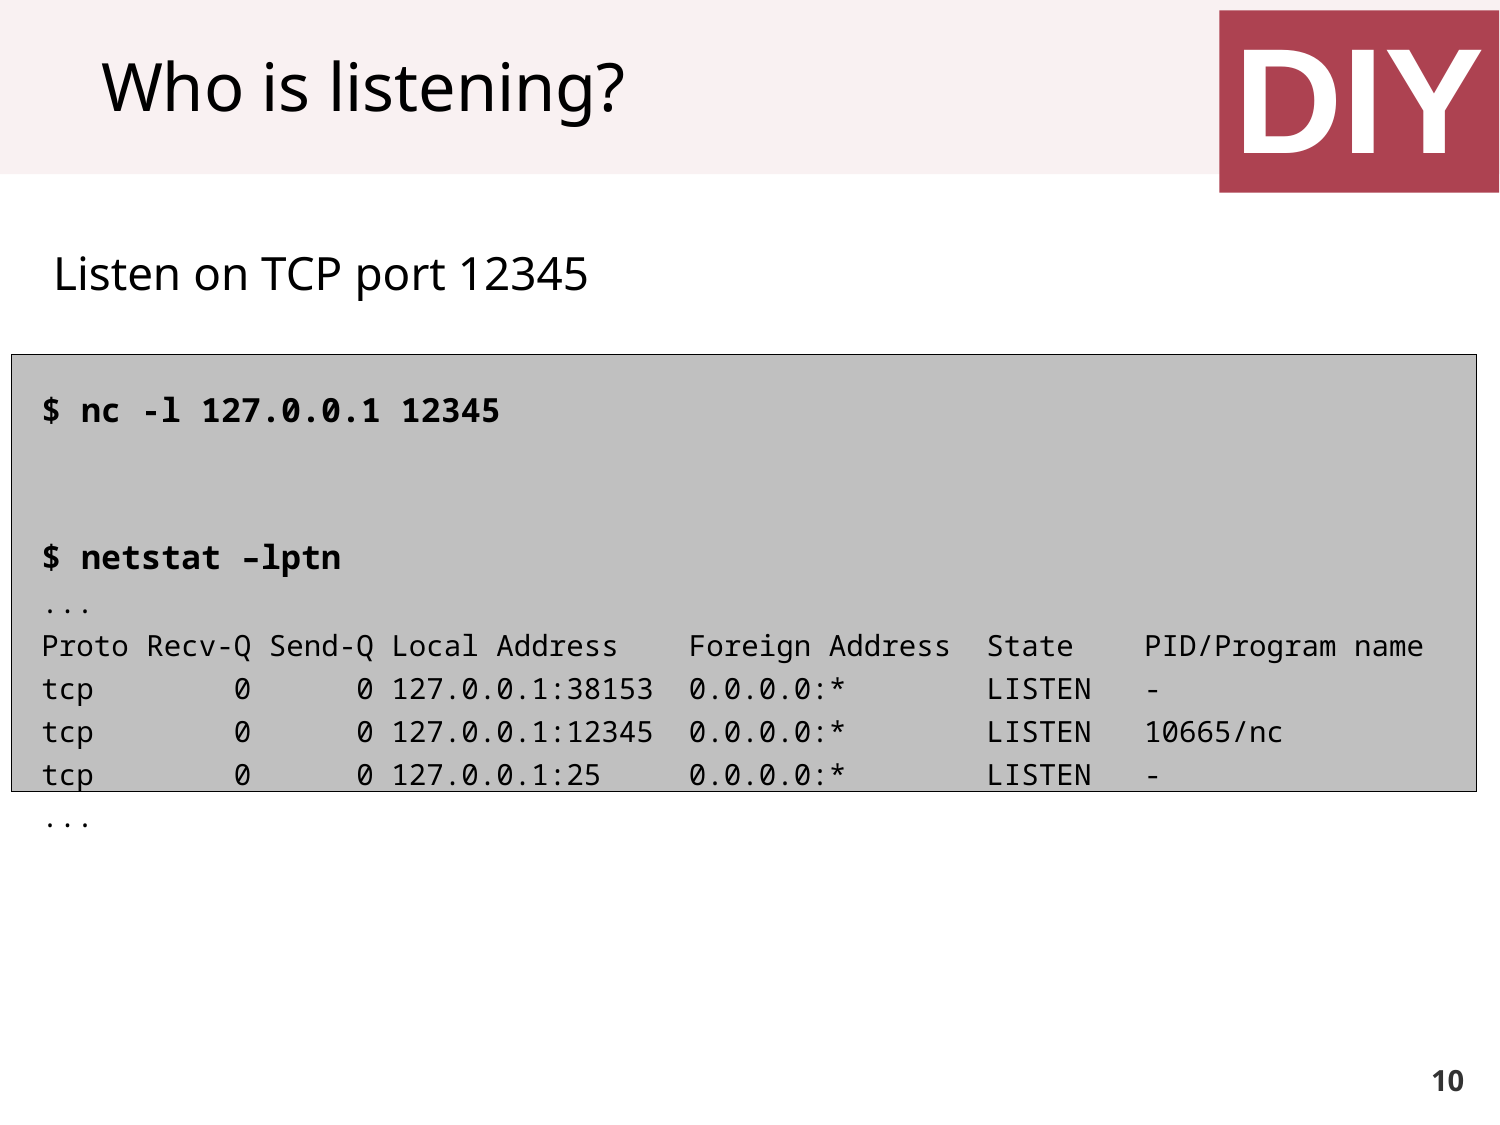

# Who is listening?
DIY
Listen on TCP port 12345
$ nc -l 127.0.0.1 12345
$ netstat –lptn
...
Proto Recv-Q Send-Q Local Address Foreign Address State PID/Program name
tcp 0 0 127.0.0.1:38153 0.0.0.0:* LISTEN -
tcp 0 0 127.0.0.1:12345 0.0.0.0:* LISTEN 10665/nc
tcp 0 0 127.0.0.1:25 0.0.0.0:* LISTEN -
...
10
Confiabilidad y control de flujo